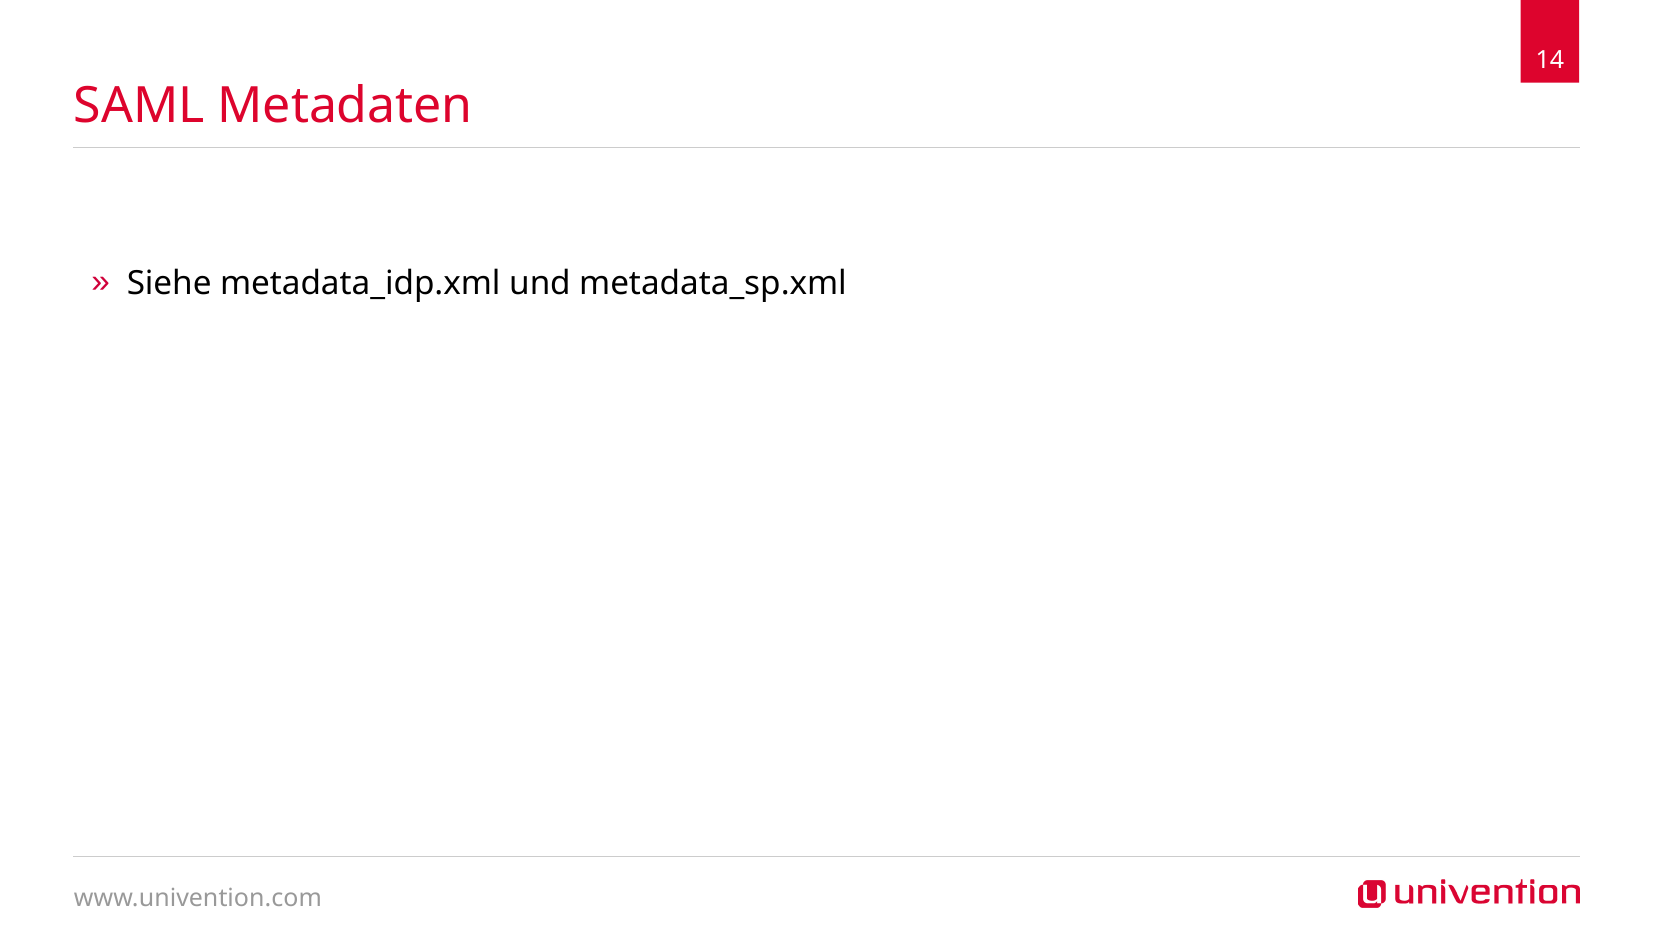

# SAML Metadaten
Siehe metadata_idp.xml und metadata_sp.xml